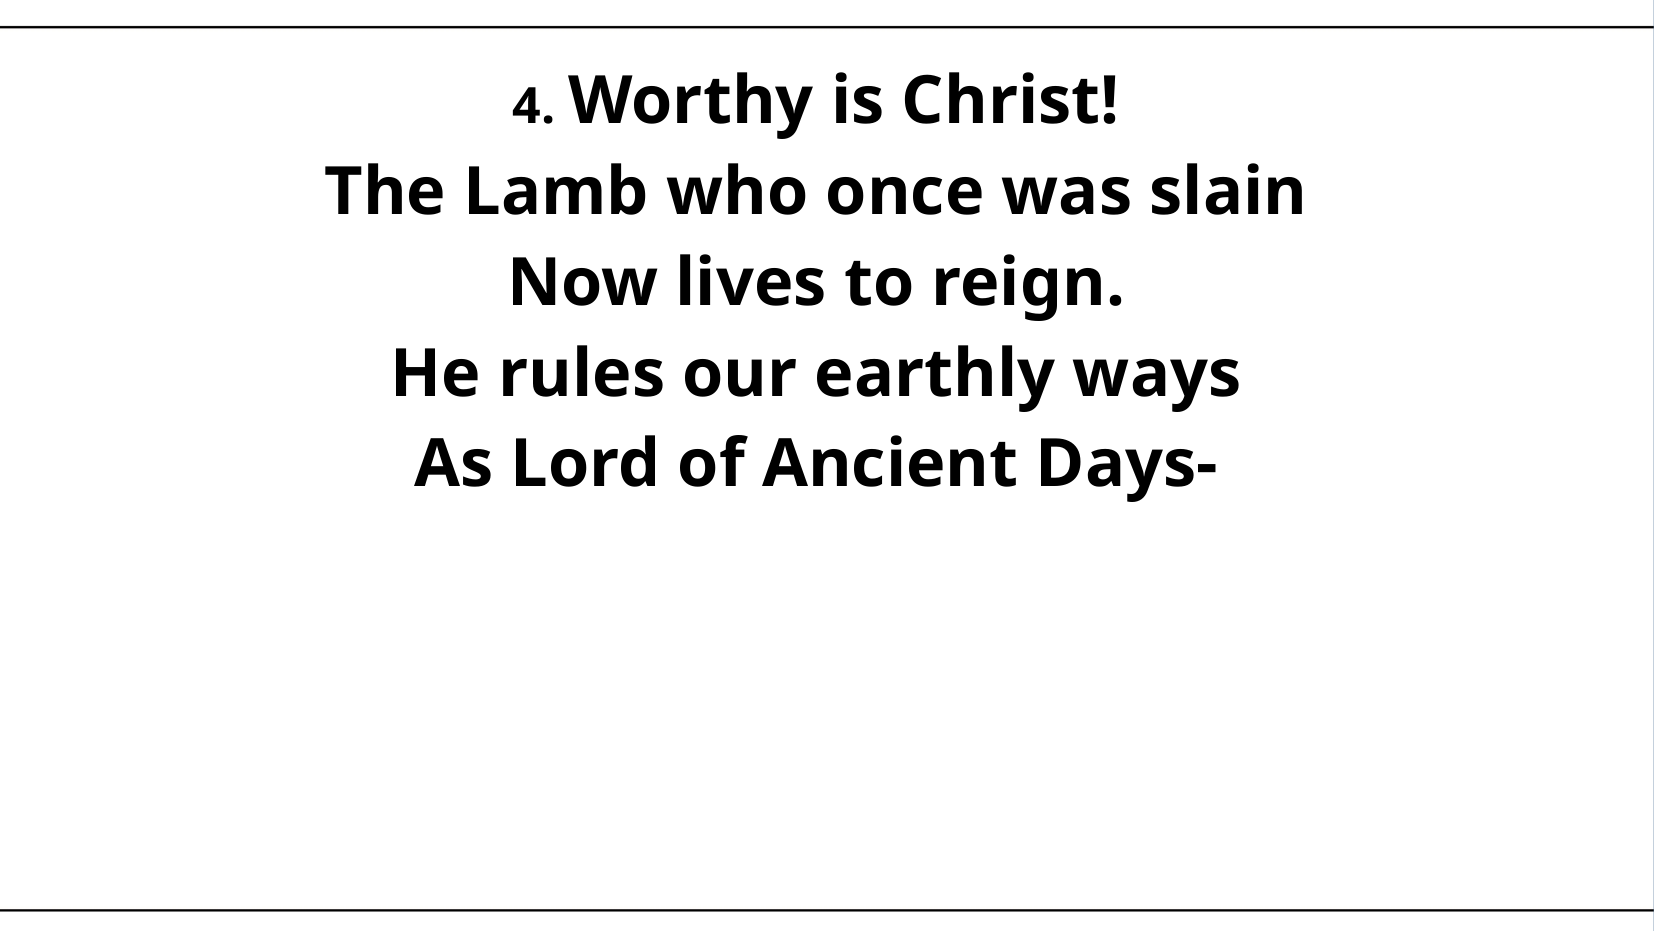

4. Worthy is Christ!
The Lamb who once was slain
Now lives to reign.
He rules our earthly ways
As Lord of Ancient Days-